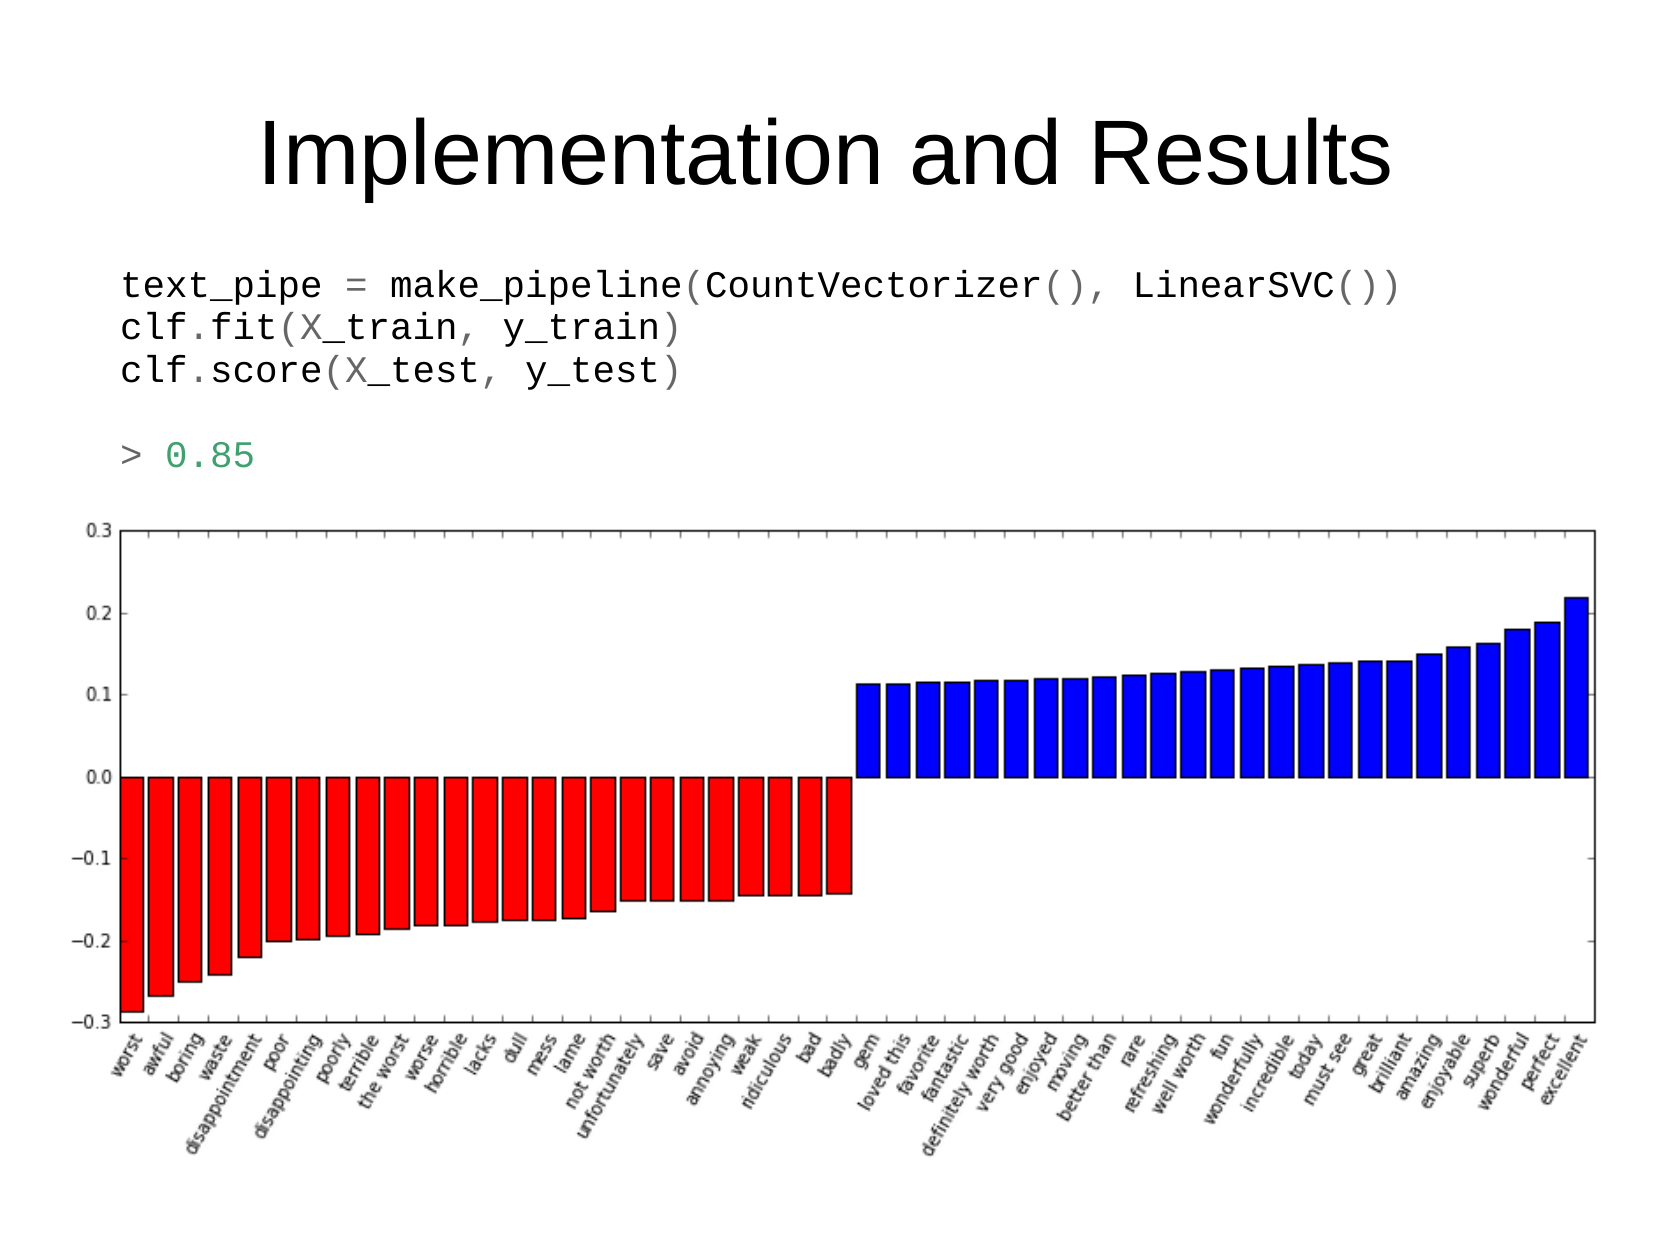

#
Implementation and Results
text_pipe = make_pipeline(CountVectorizer(), LinearSVC())
clf.fit(X_train, y_train)
clf.score(X_test, y_test)
> 0.85
20